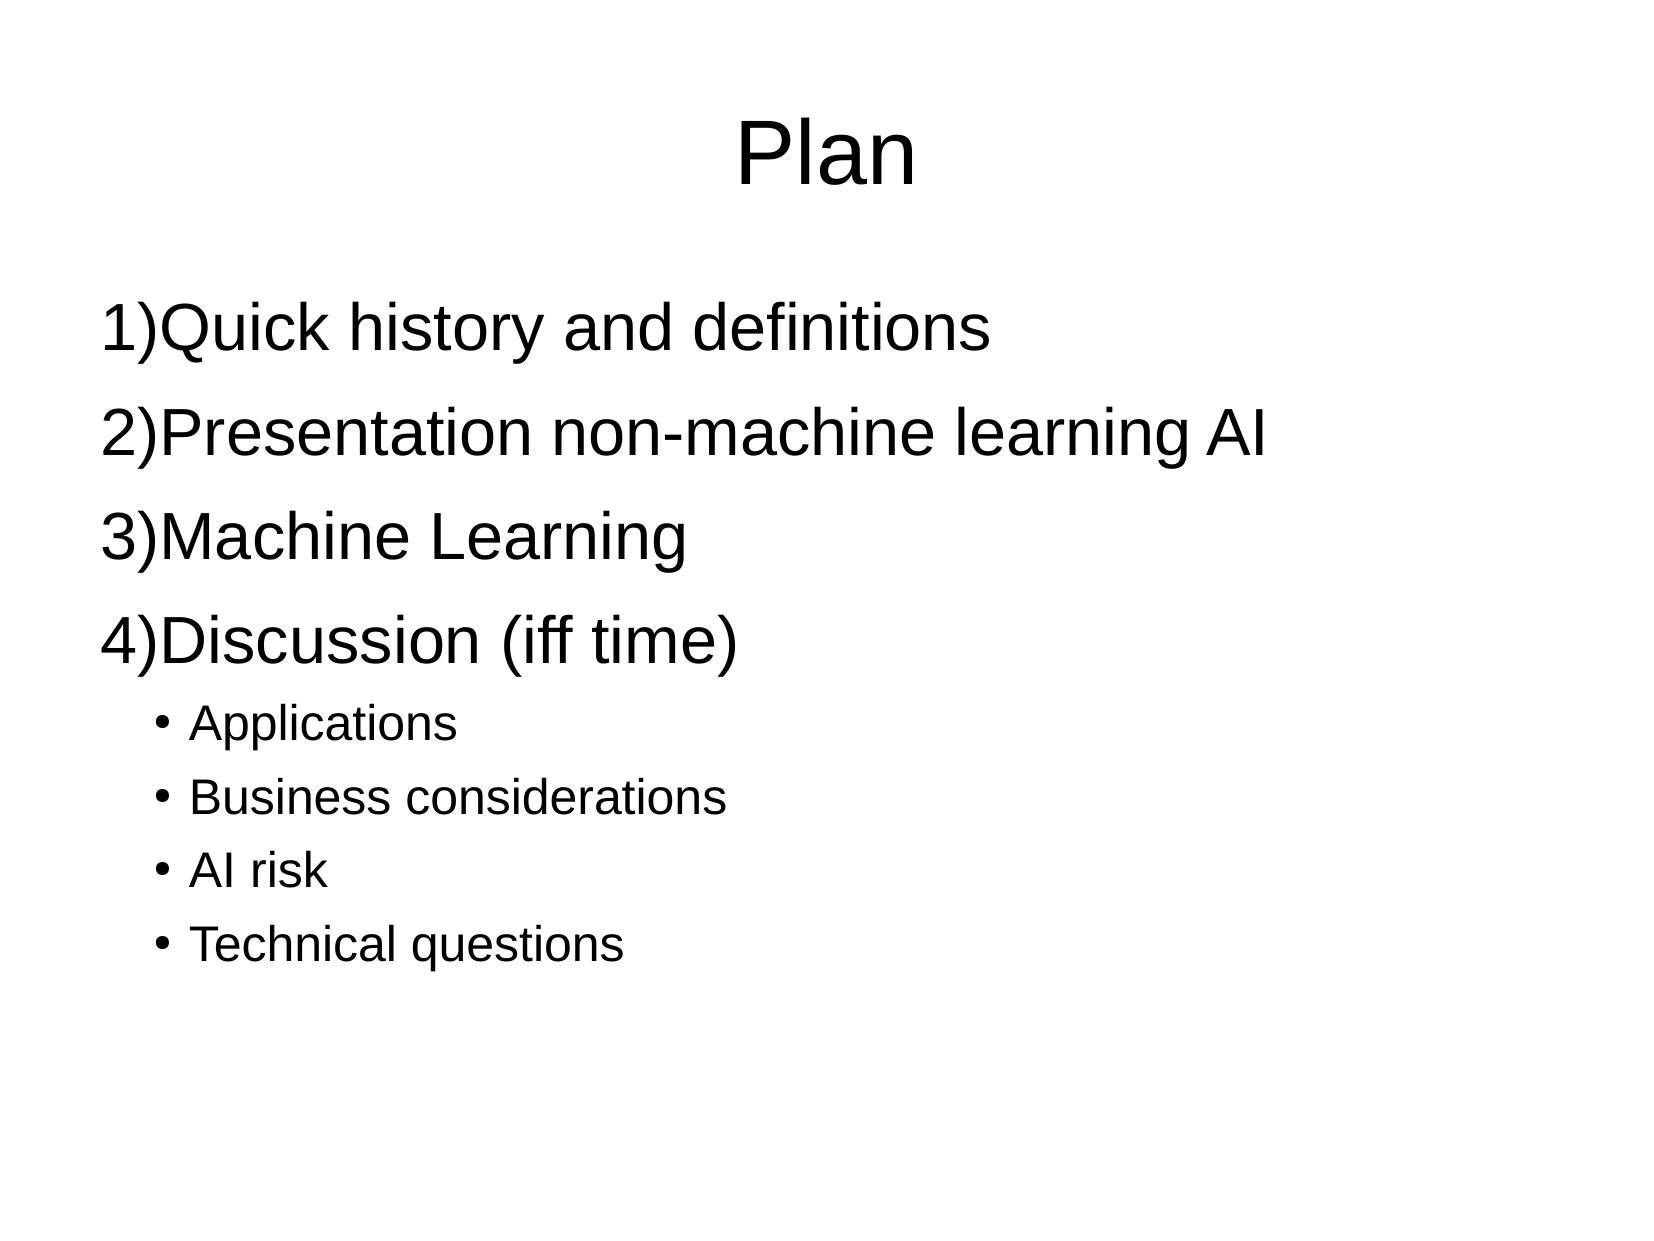

# Plan
Quick history and definitions
Presentation non-machine learning AI
Machine Learning
Discussion (iff time)
Applications
Business considerations
AI risk
Technical questions